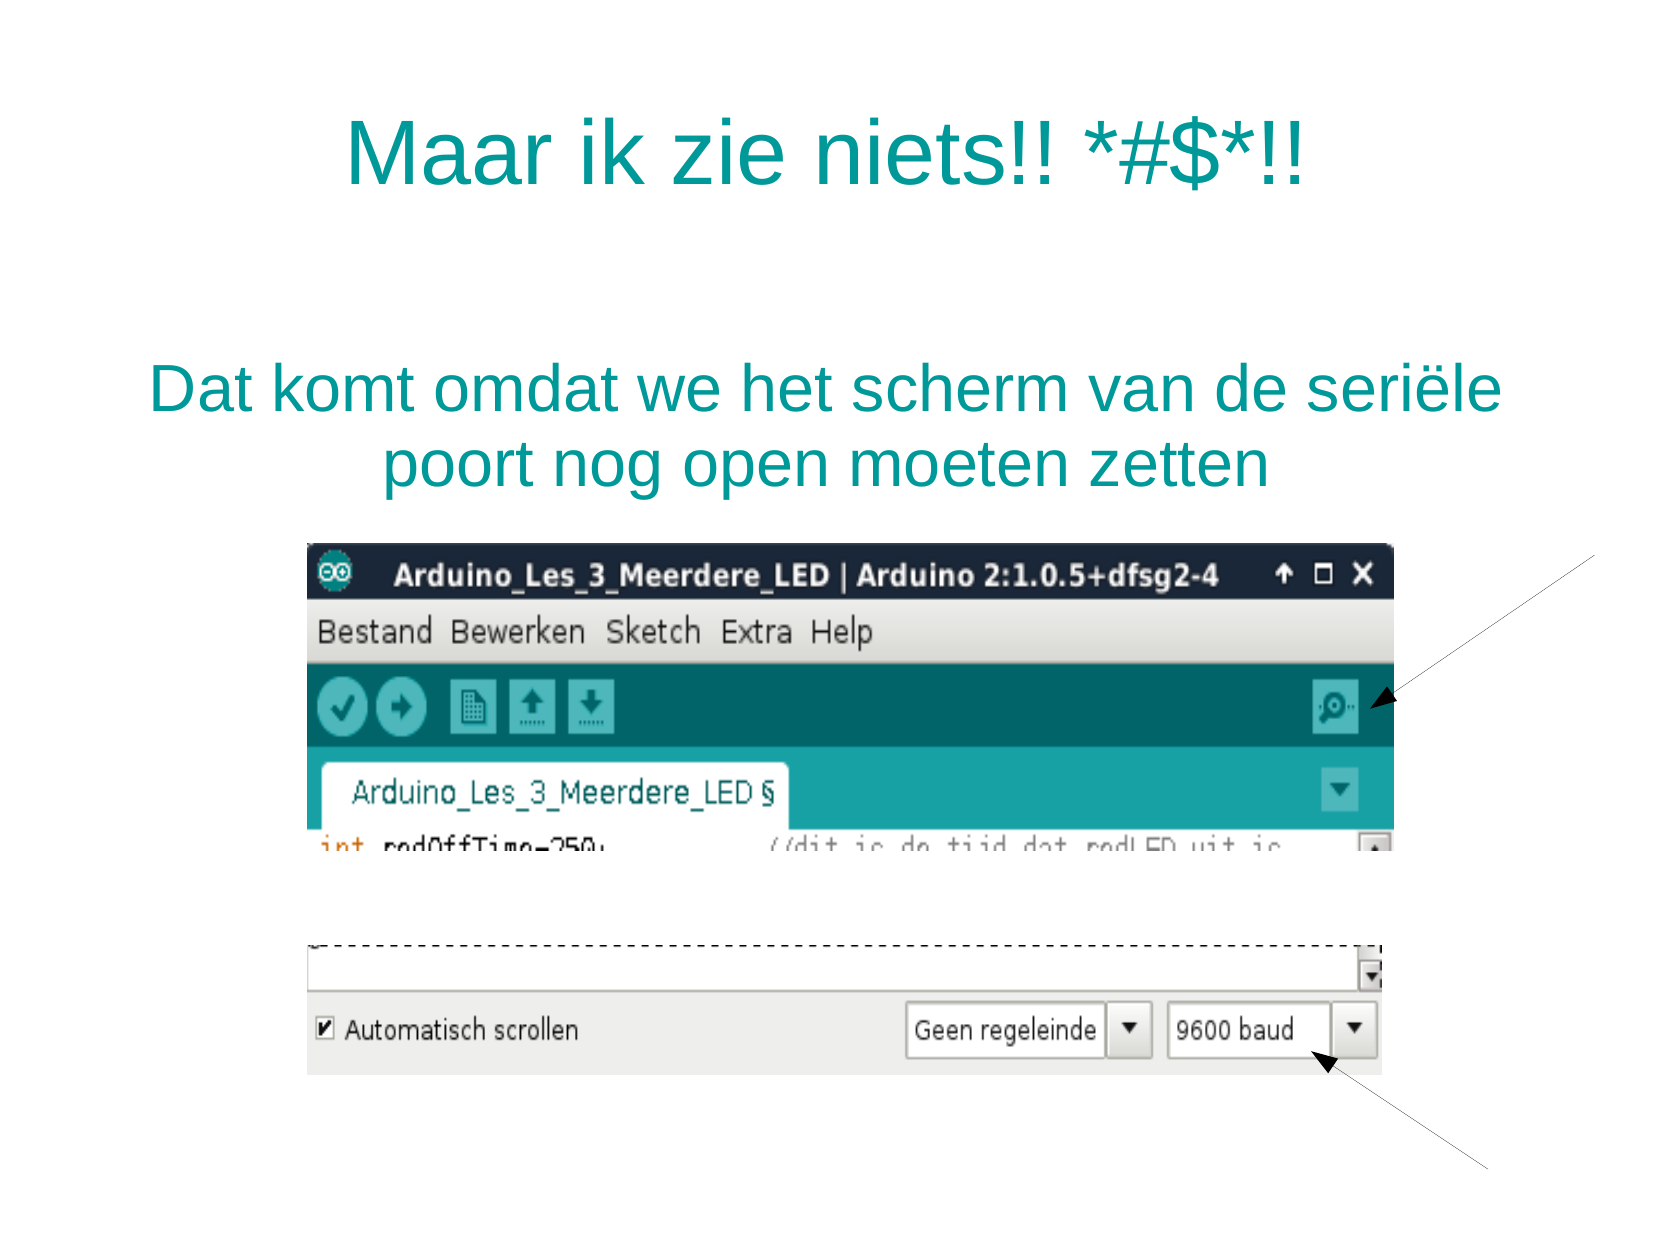

# Maar ik zie niets!! *#$*!!
Dat komt omdat we het scherm van de seriële poort nog open moeten zetten